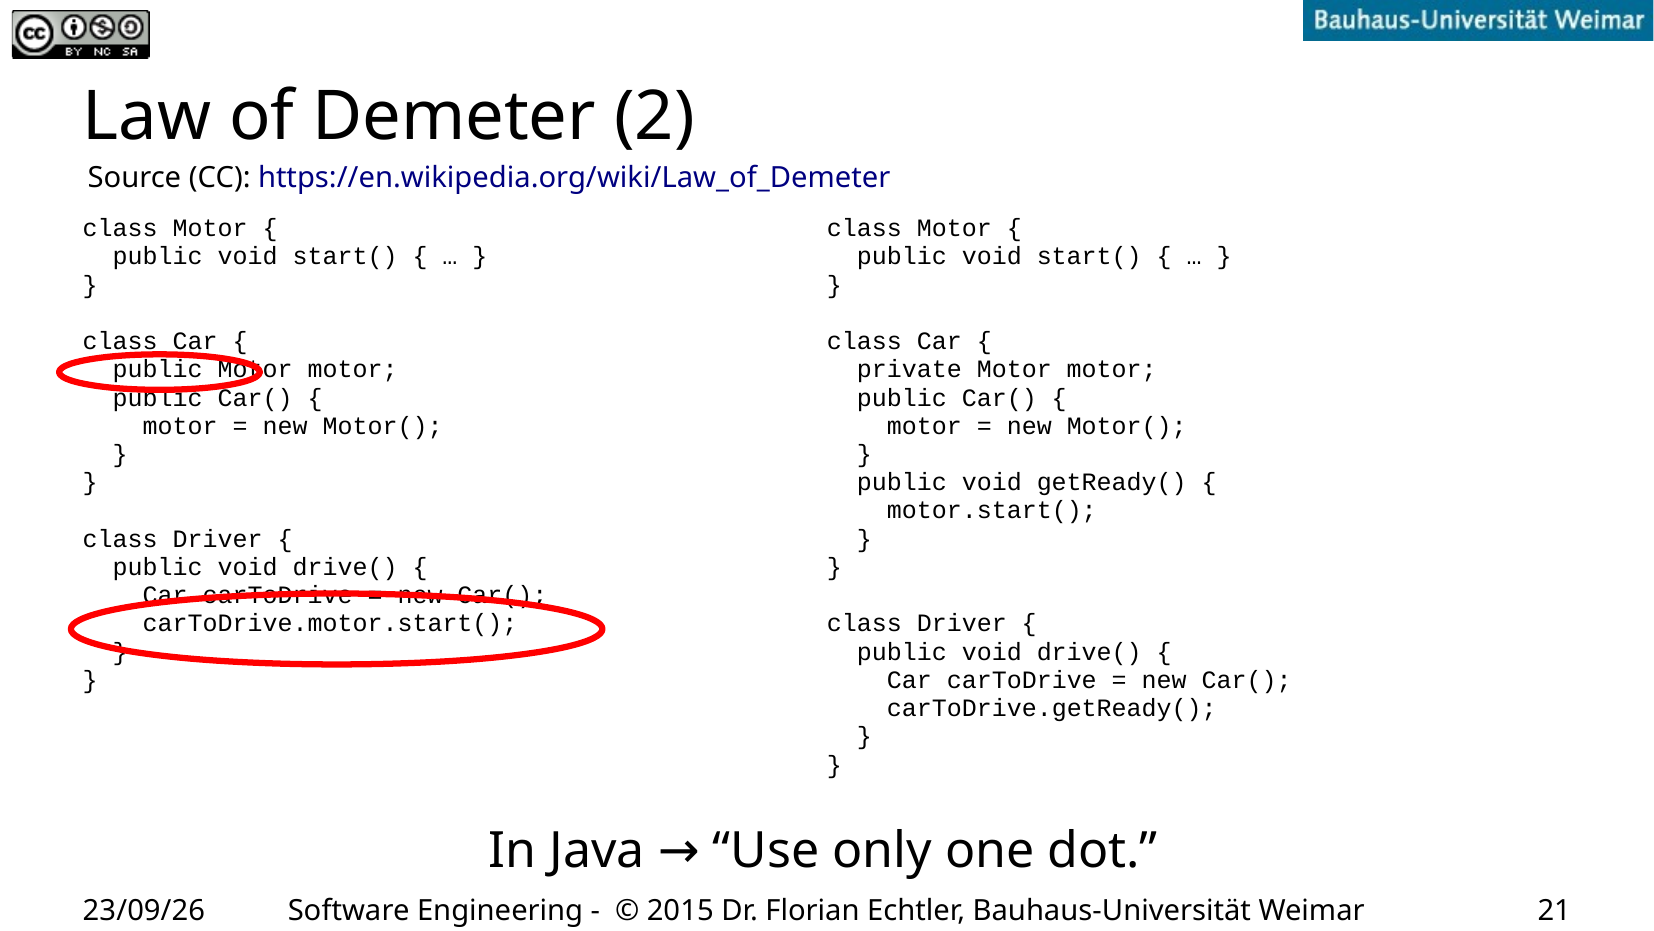

# Law of Demeter (2)
Source (CC): https://en.wikipedia.org/wiki/Law_of_Demeter
class Motor {
 public void start() { … }
}
class Car {
 public Motor motor;
 public Car() {
 motor = new Motor();
 }
}
class Driver {
 public void drive() {
 Car carToDrive = new Car();
 carToDrive.motor.start();
 }
}
class Motor {
 public void start() { … }
}
class Car {
 private Motor motor;
 public Car() {
 motor = new Motor();
 }
 public void getReady() {
 motor.start();
 }
}
class Driver {
 public void drive() {
 Car carToDrive = new Car();
 carToDrive.getReady();
 }
}
In Java → “Use only one dot.”
Software Engineering - © 2015 Dr. Florian Echtler, Bauhaus-Universität Weimar
21